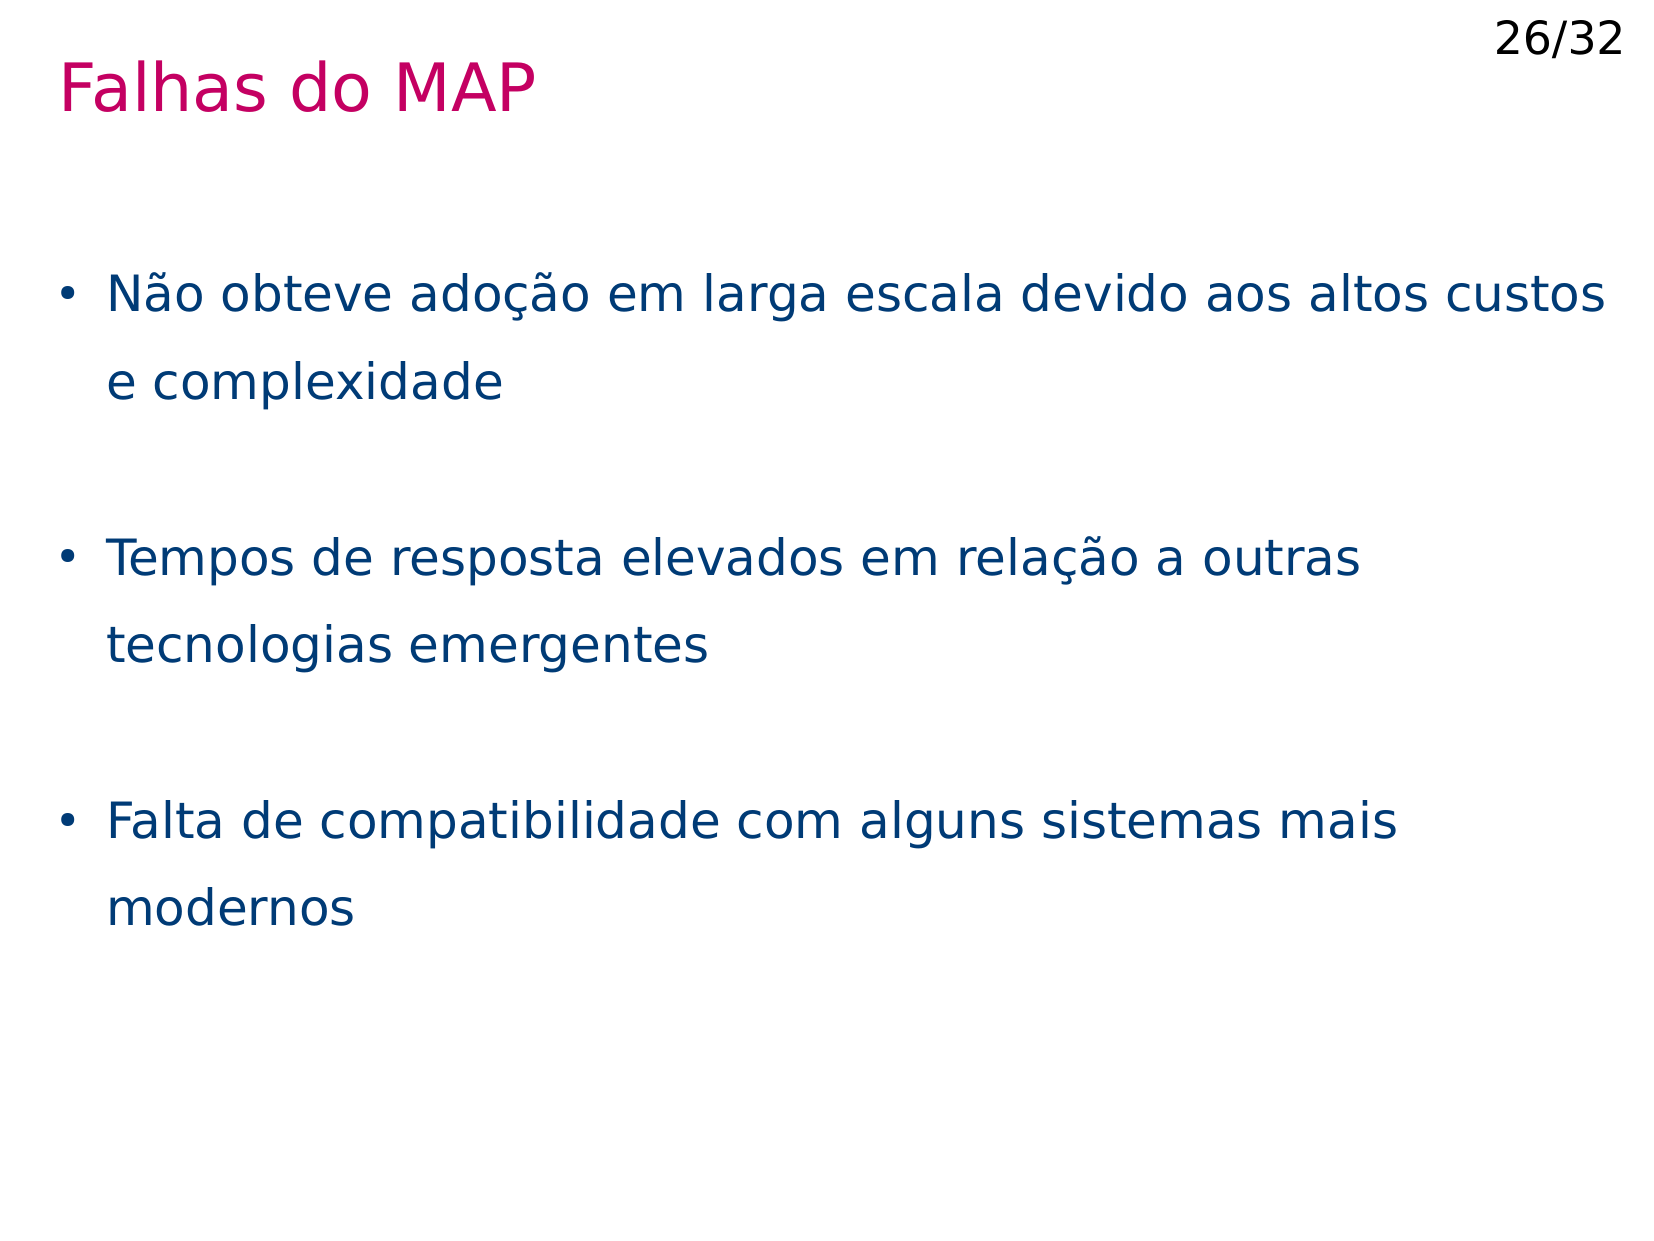

26
# Falhas do MAP
Não obteve adoção em larga escala devido aos altos custos e complexidade
Tempos de resposta elevados em relação a outras tecnologias emergentes
Falta de compatibilidade com alguns sistemas mais modernos